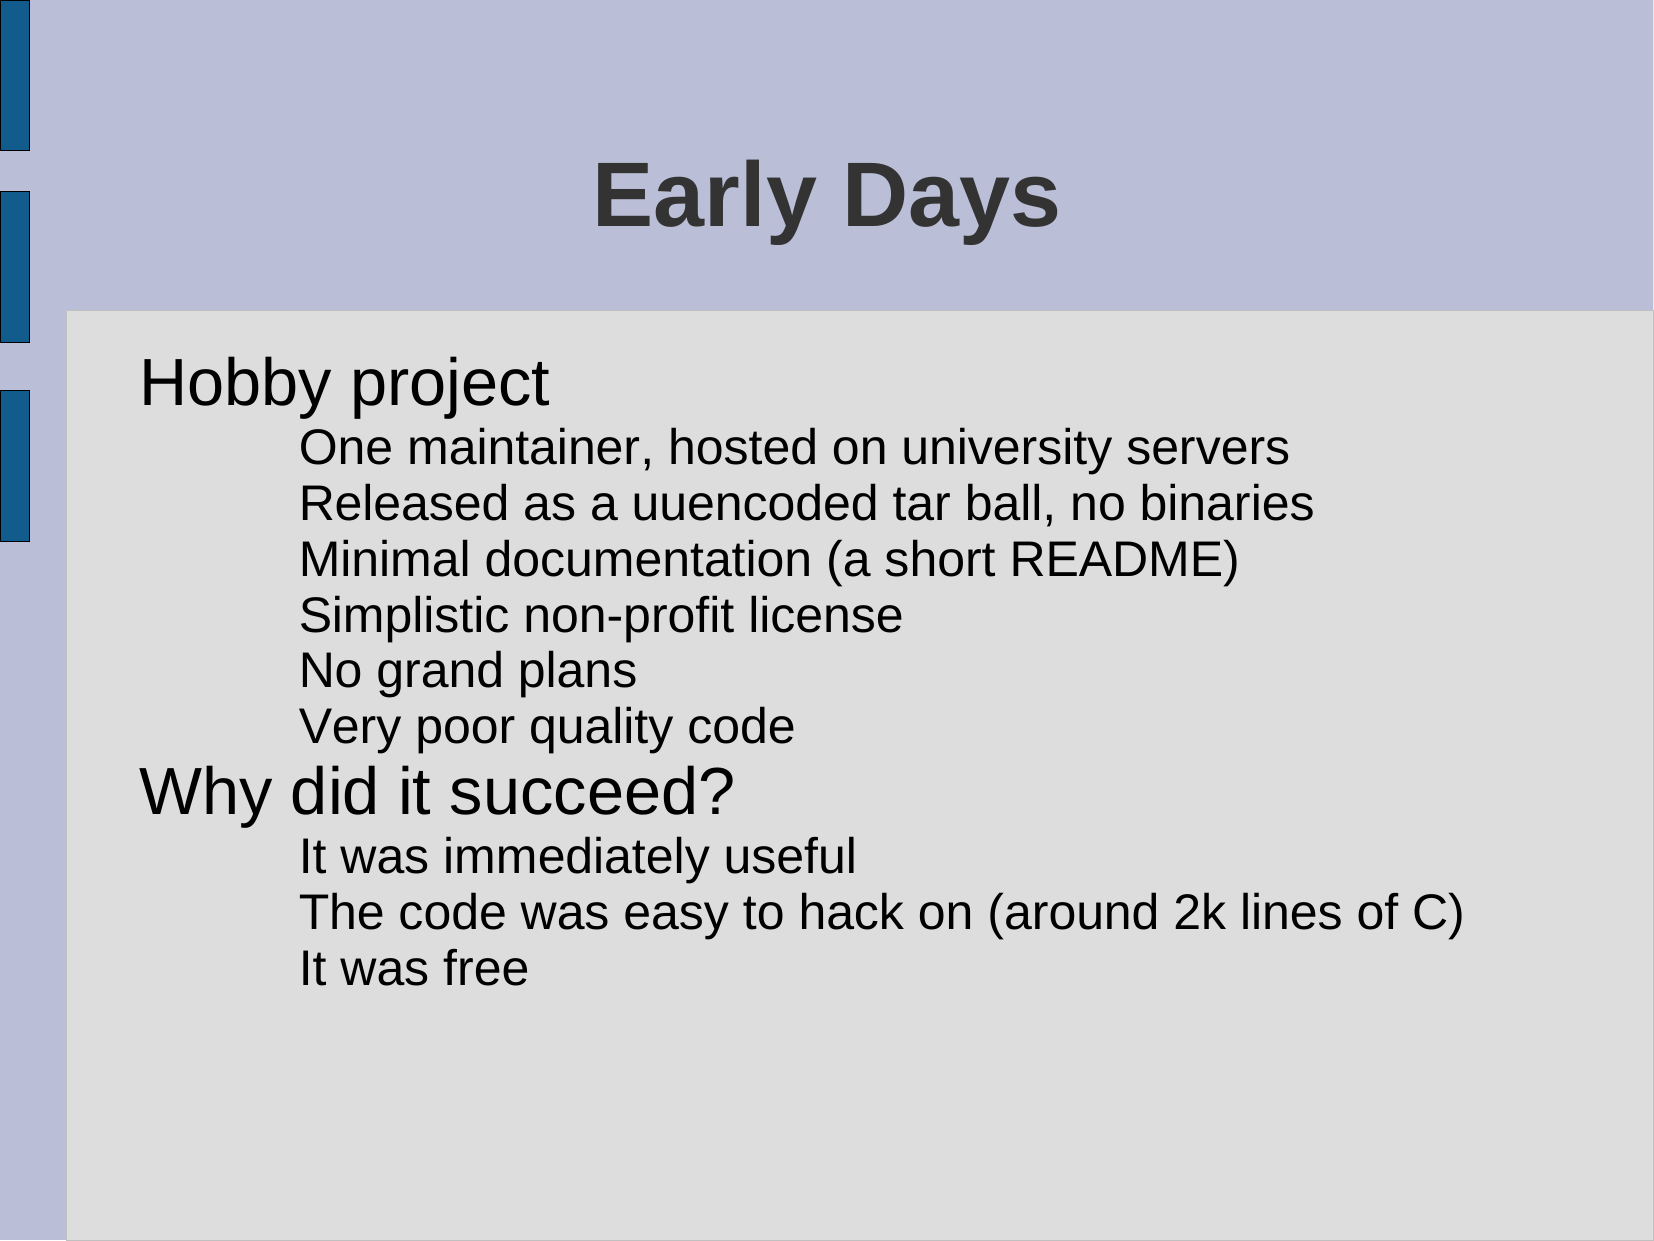

# Early Days
Hobby project
One maintainer, hosted on university servers
Released as a uuencoded tar ball, no binaries
Minimal documentation (a short README)
Simplistic non-profit license
No grand plans
Very poor quality code
Why did it succeed?
It was immediately useful
The code was easy to hack on (around 2k lines of C)
It was free